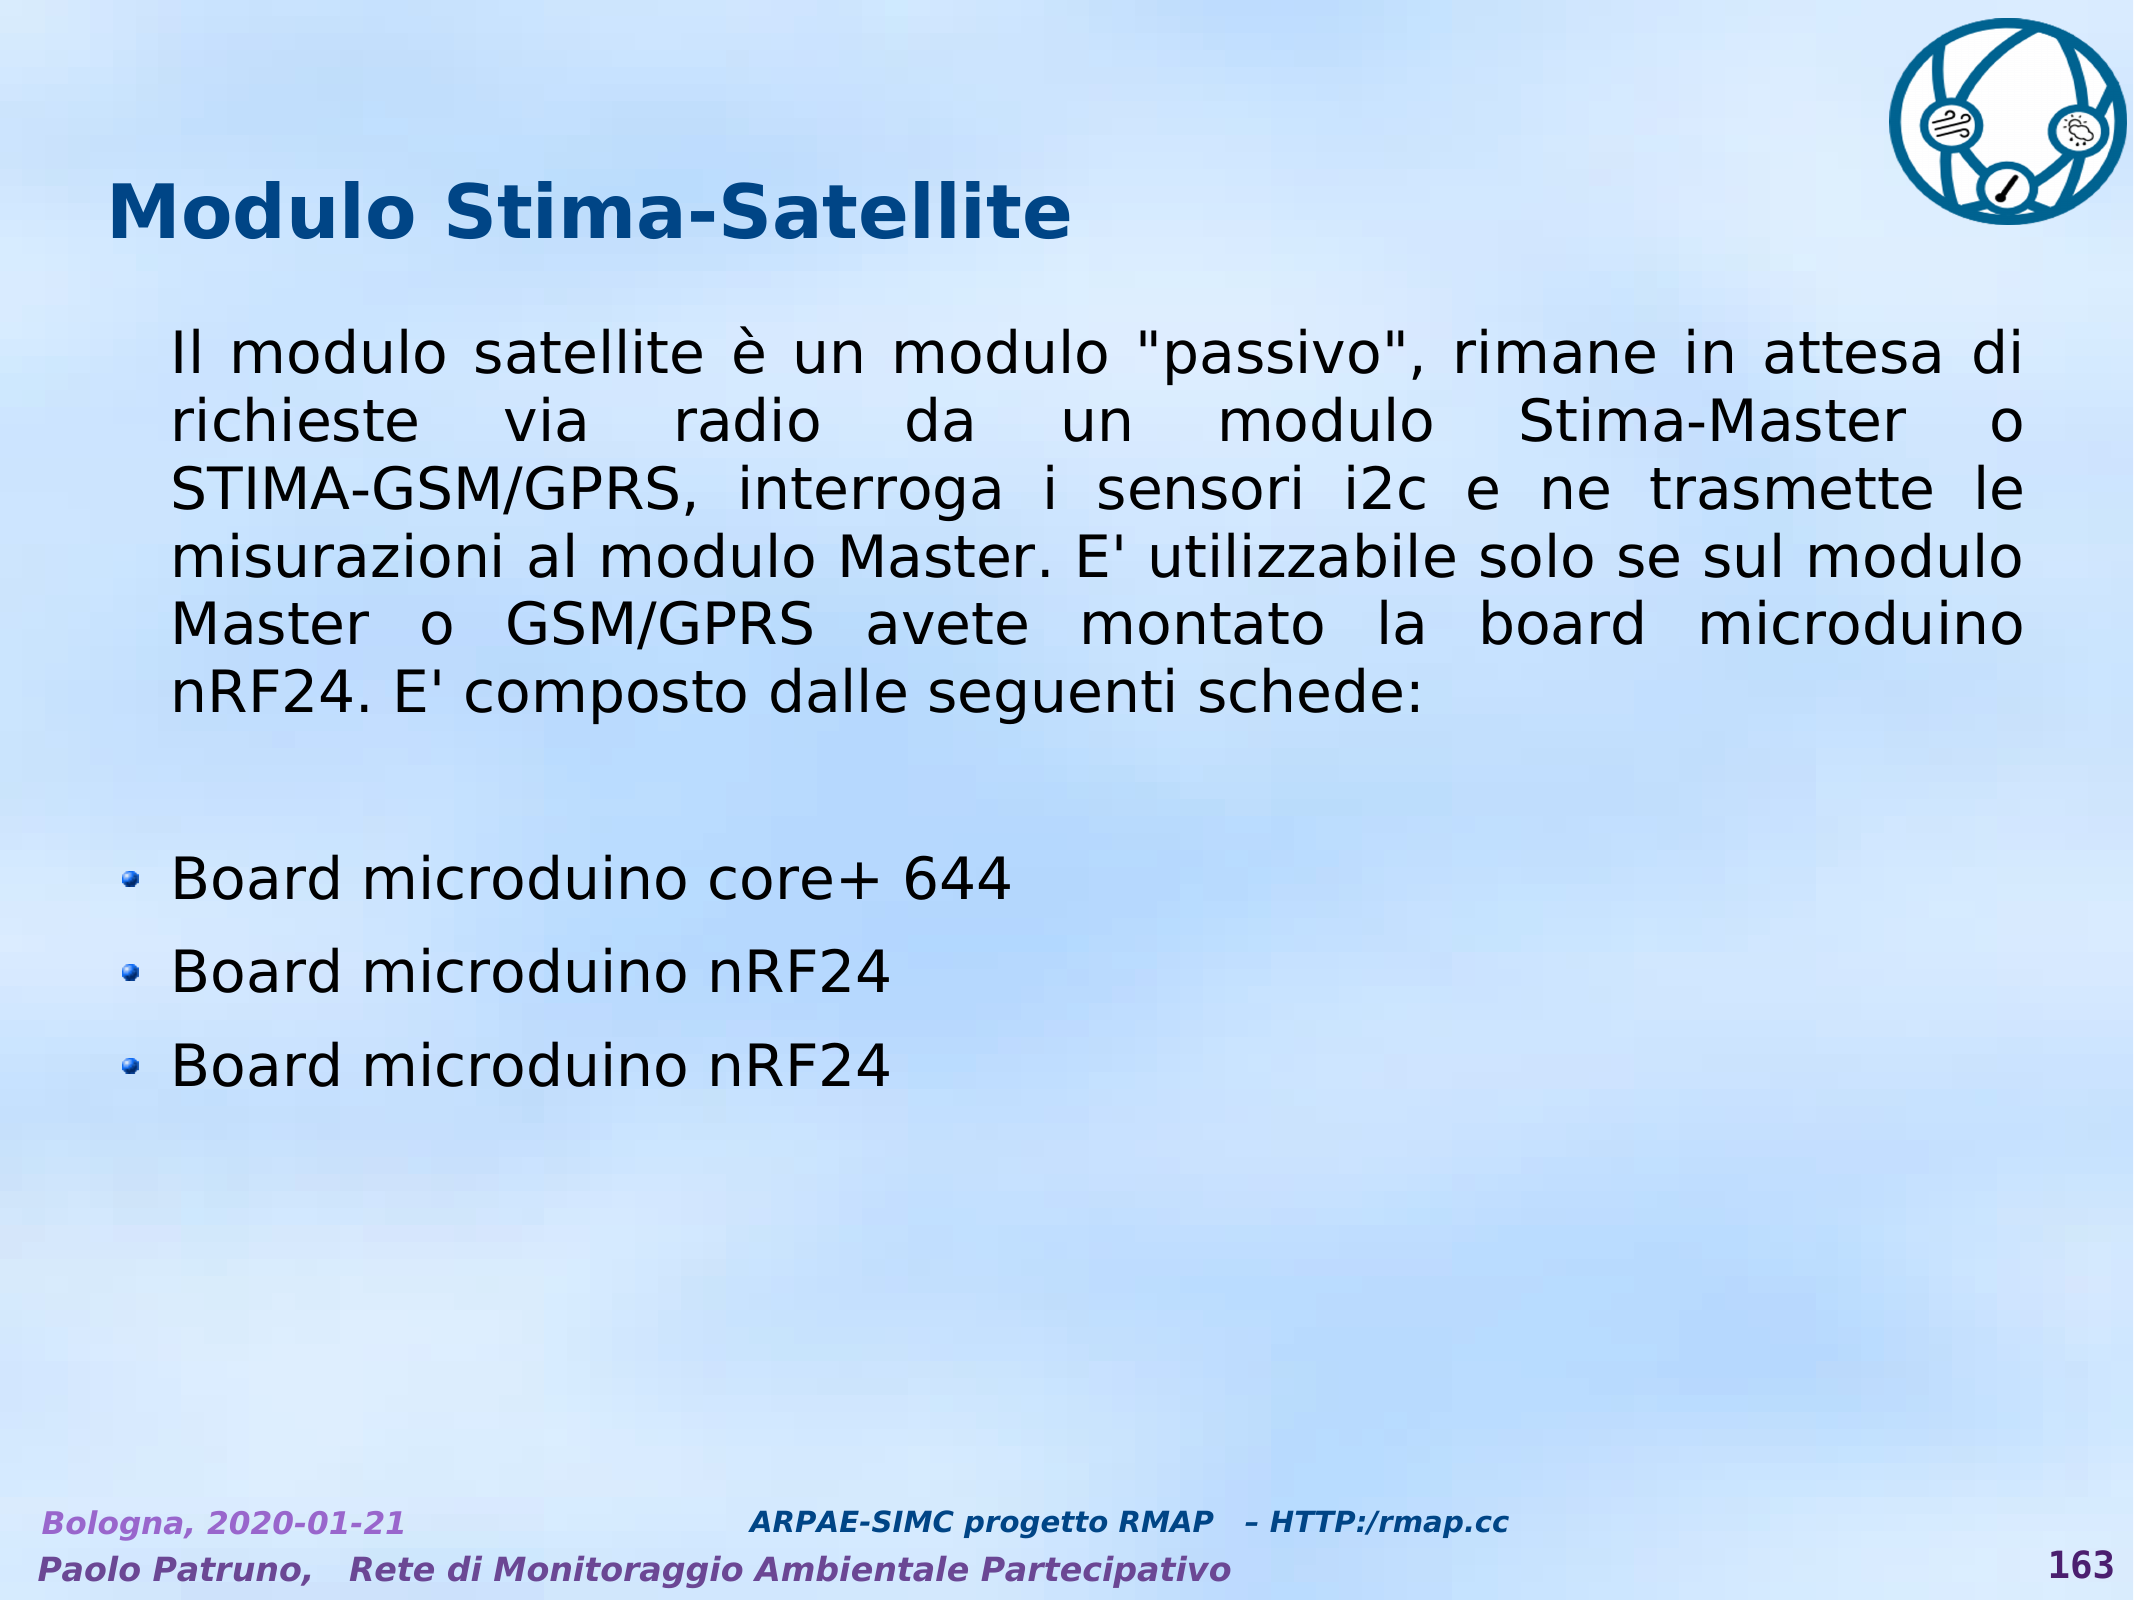

# Modulo Stima-Satellite
Il modulo satellite è un modulo "passivo", rimane in attesa di richieste via radio da un modulo Stima-Master o STIMA-GSM/GPRS, interroga i sensori i2c e ne trasmette le misurazioni al modulo Master. E' utilizzabile solo se sul modulo Master o GSM/GPRS avete montato la board microduino nRF24. E' composto dalle seguenti schede:
Board microduino core+ 644
Board microduino nRF24
Board microduino nRF24